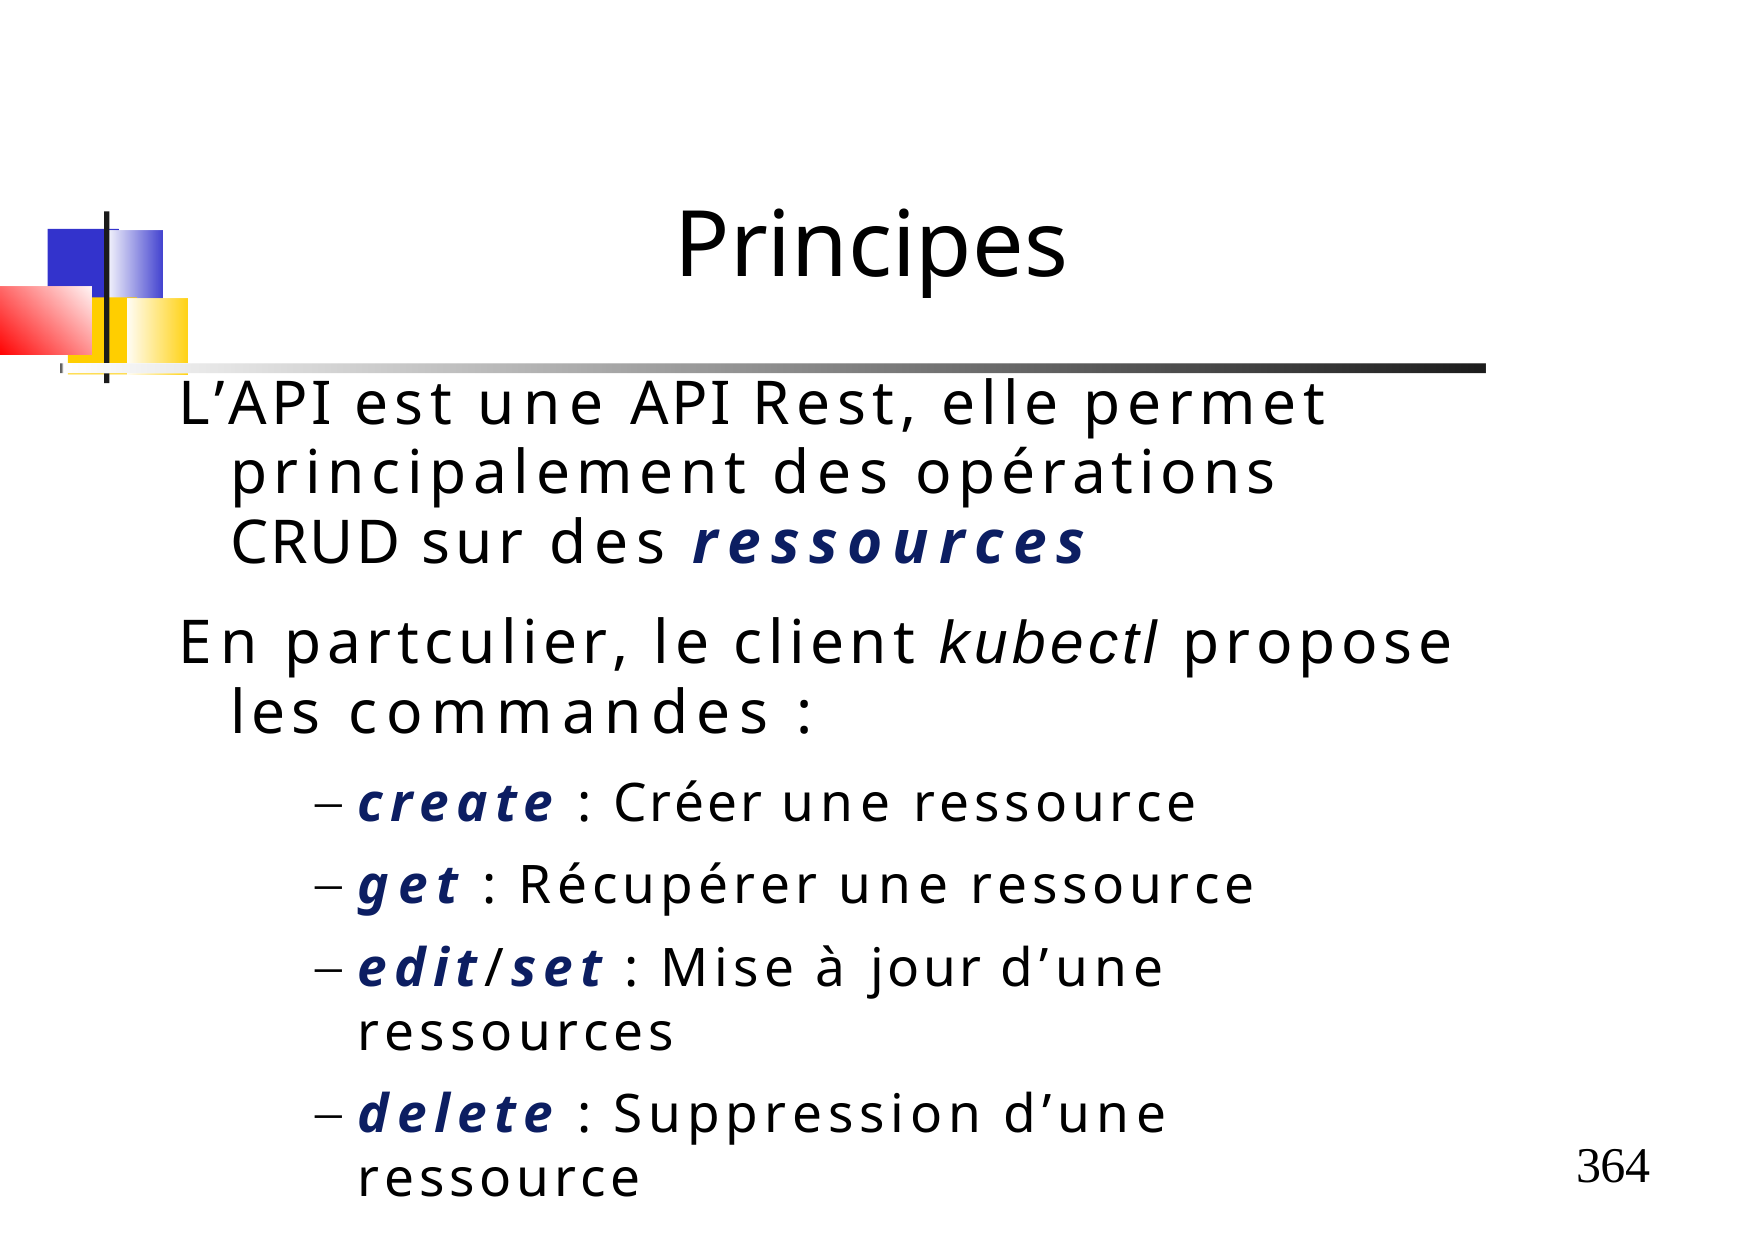

# Principes
L’API est une API Rest, elle permet principalement des opérations CRUD sur des ressources
En partculier, le client kubectl propose les commandes :
create : Créer une ressource
get : Récupérer une ressource
edit/set : Mise à jour d’une ressources
delete : Suppression d’une ressource
364